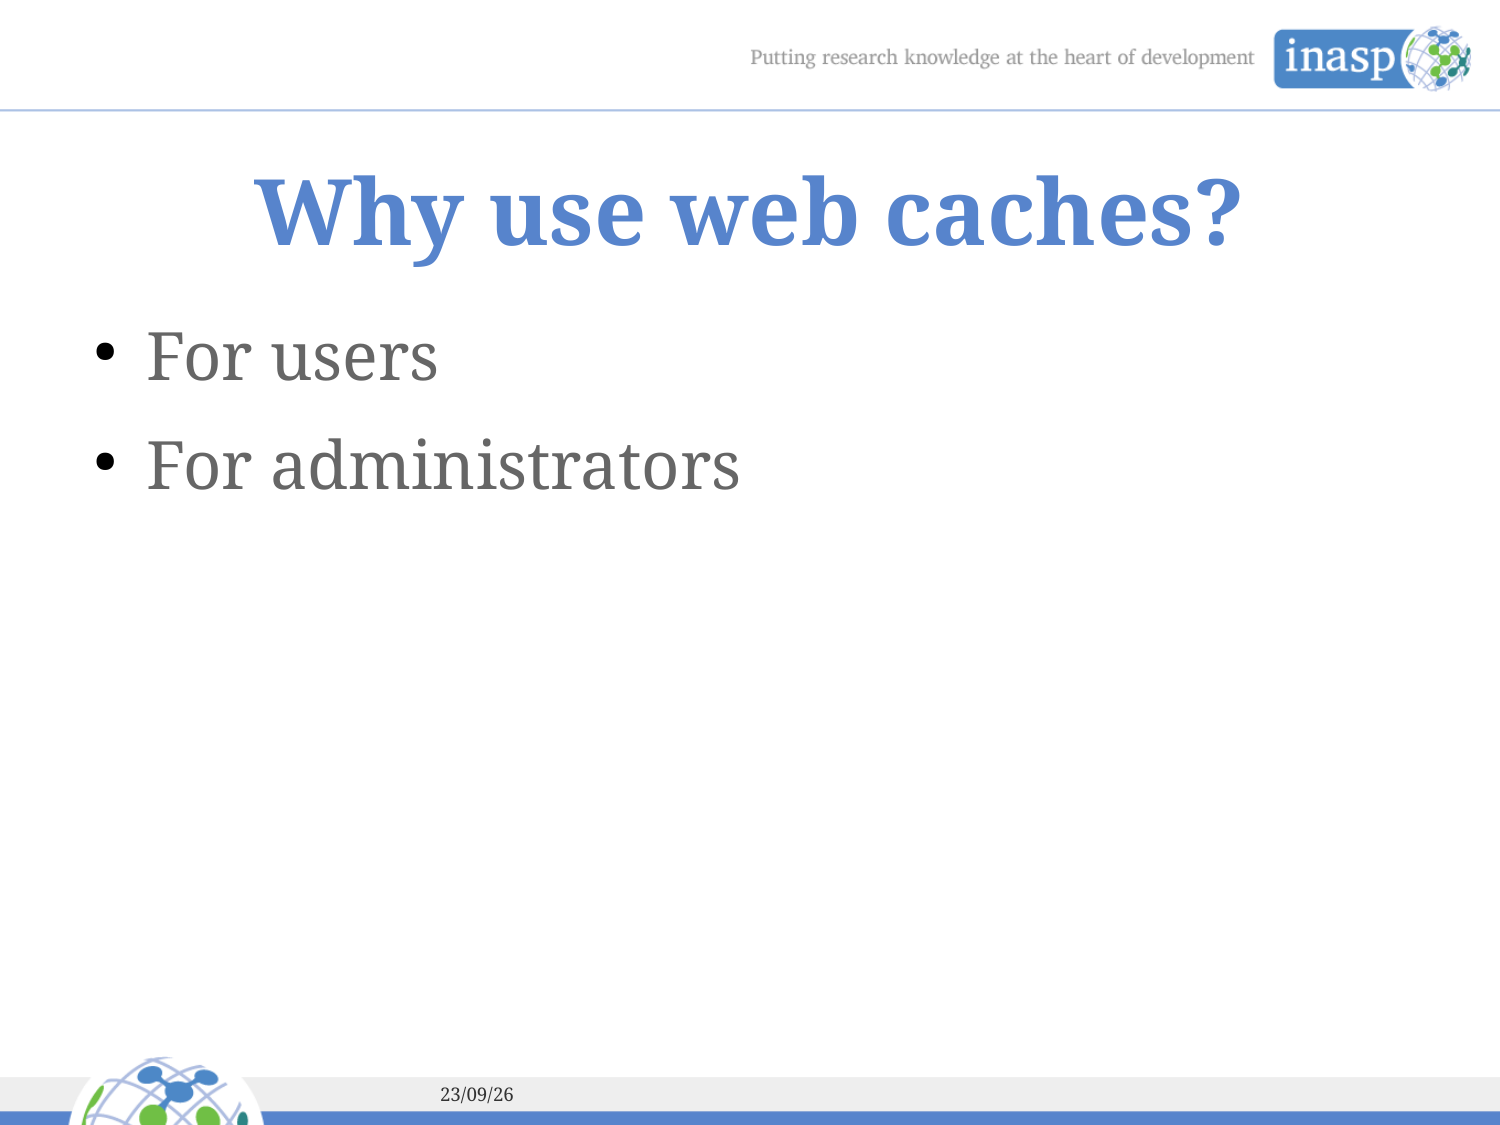

# Why use web caches?
For users
For administrators